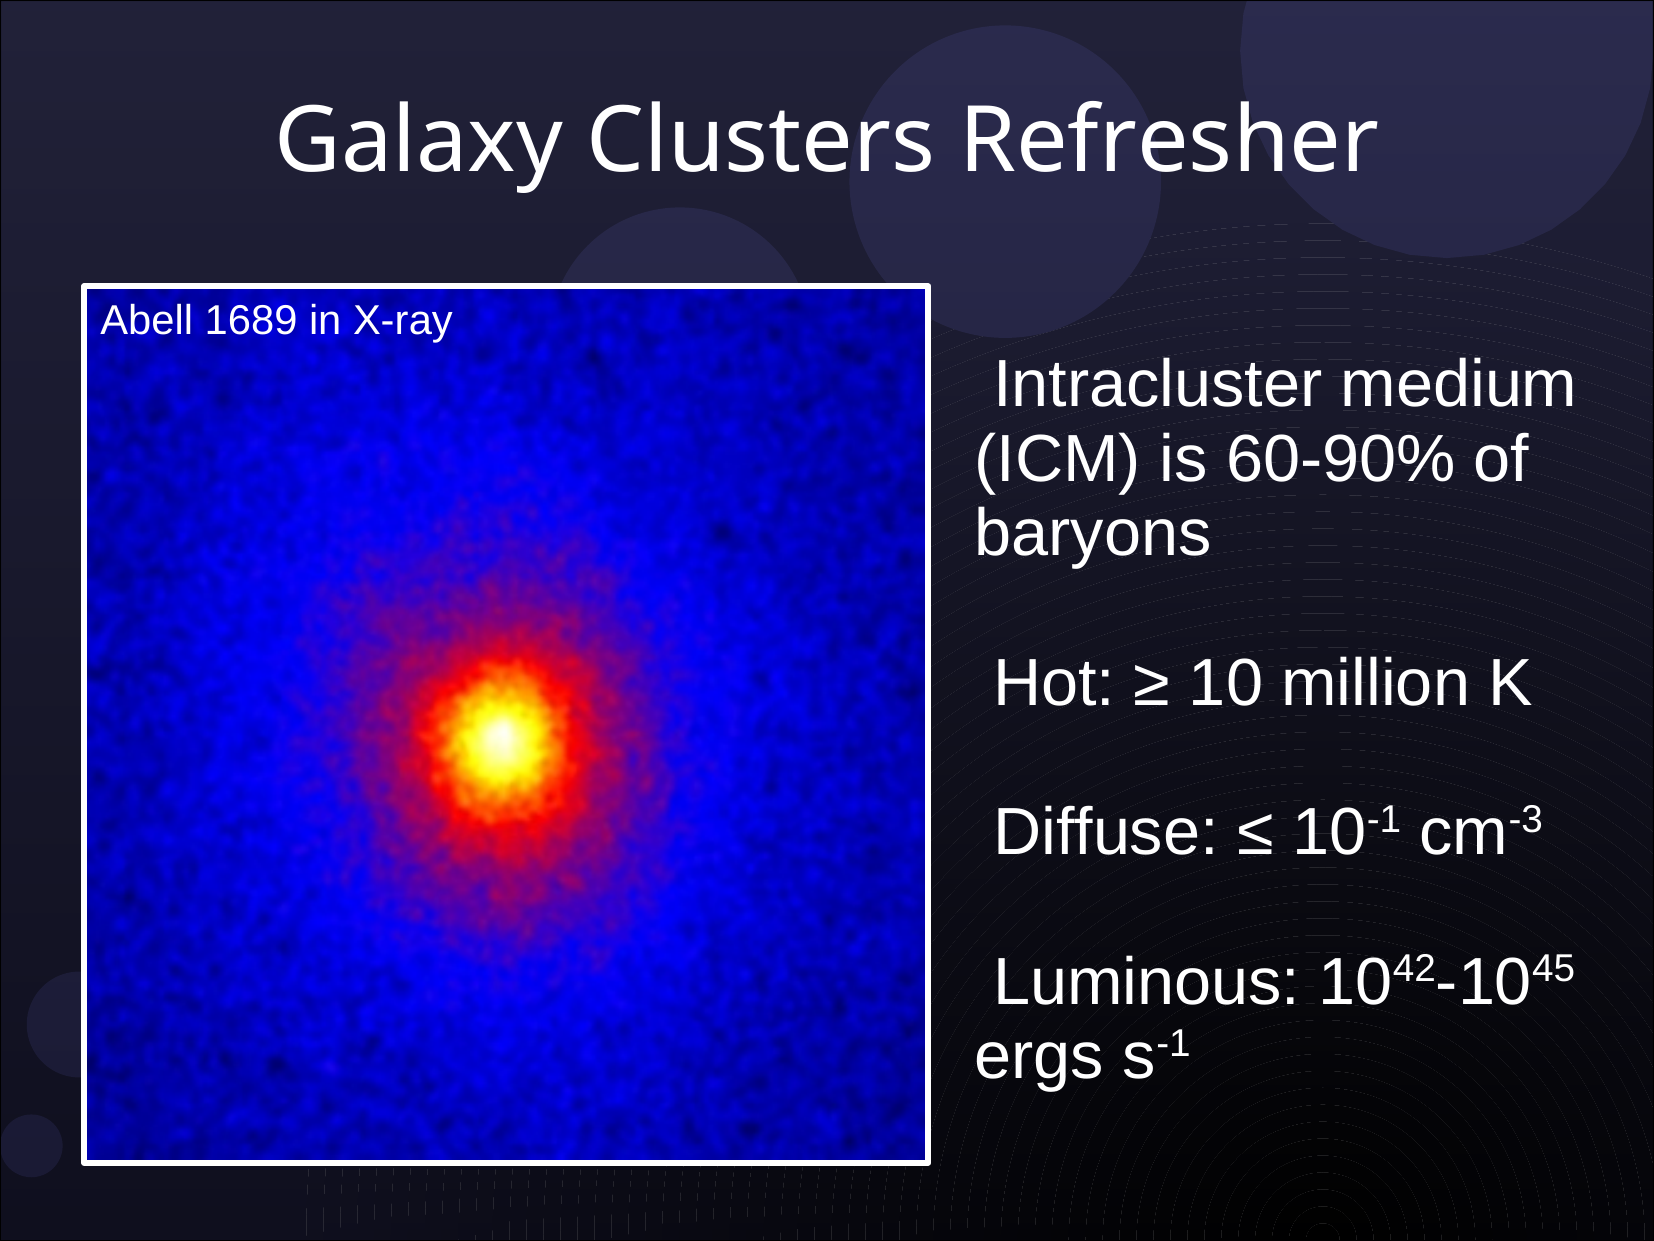

# Galaxy Clusters Refresher
Abell 1689 in X-ray
 Intracluster medium (ICM) is 60-90% of baryons
 Hot: ≥ 10 million K
 Diffuse: ≤ 10-1 cm-3
 Luminous: 1042-1045 ergs s-1